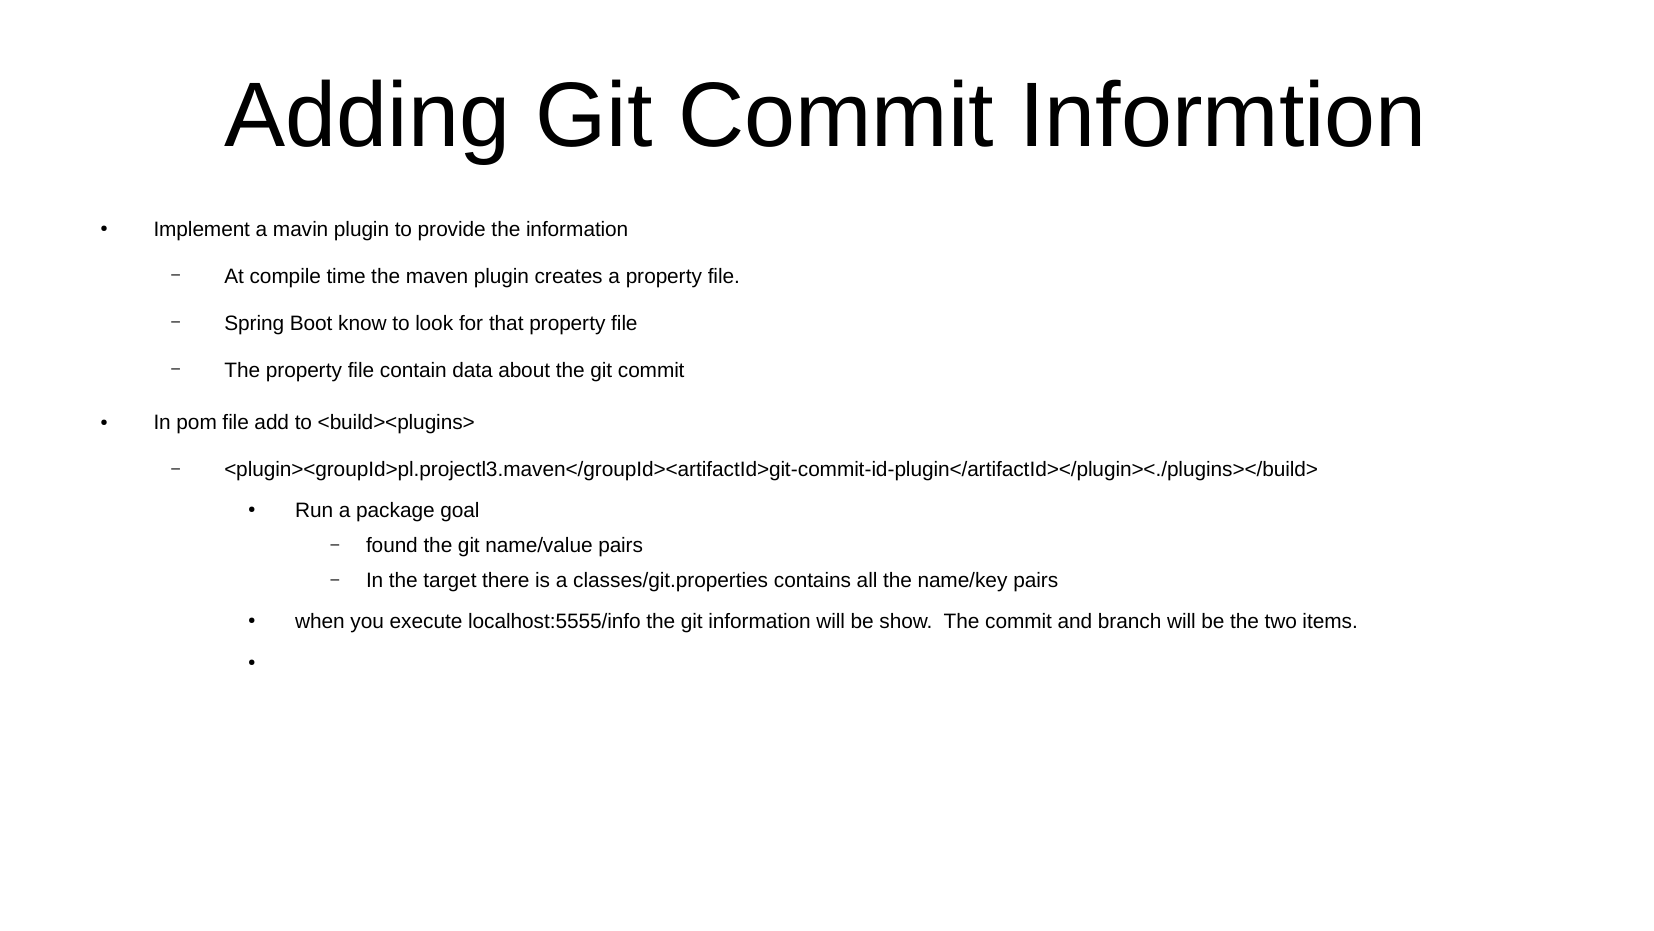

# Adding Git Commit Informtion
Implement a mavin plugin to provide the information
At compile time the maven plugin creates a property file.
Spring Boot know to look for that property file
The property file contain data about the git commit
In pom file add to <build><plugins>
<plugin><groupId>pl.projectl3.maven</groupId><artifactId>git-commit-id-plugin</artifactId></plugin><./plugins></build>
Run a package goal
found the git name/value pairs
In the target there is a classes/git.properties contains all the name/key pairs
when you execute localhost:5555/info the git information will be show. The commit and branch will be the two items.